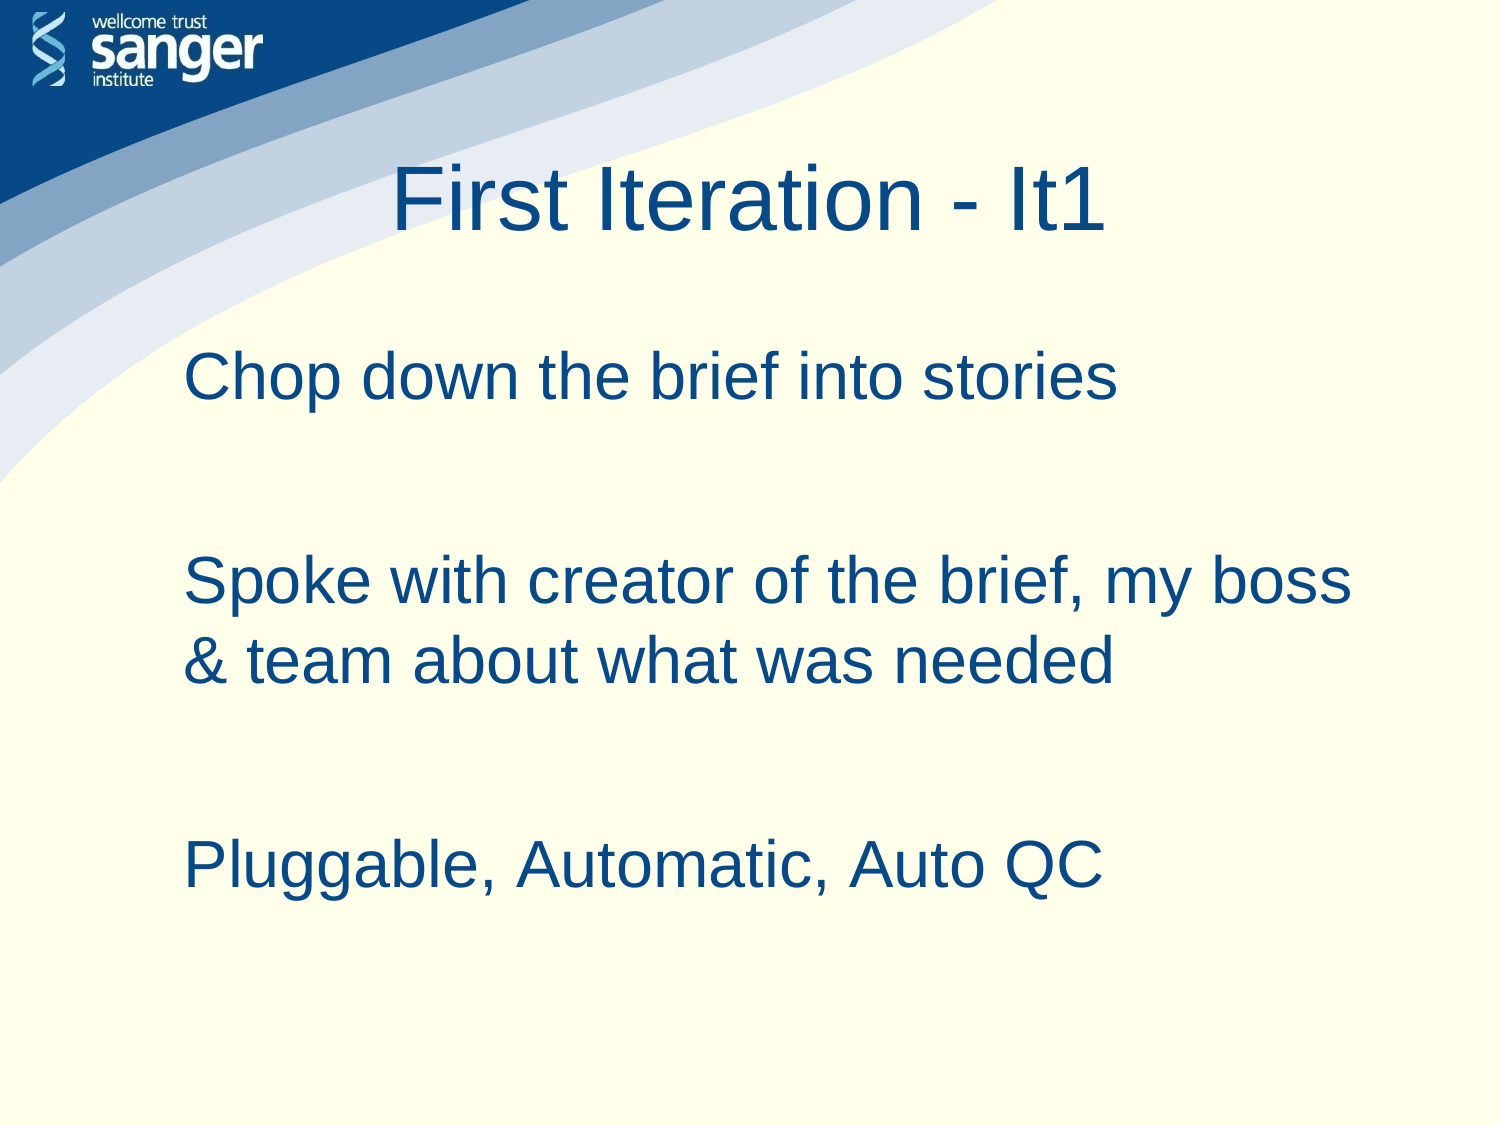

# First Iteration - It1
Chop down the brief into stories
Spoke with creator of the brief, my boss & team about what was needed
Pluggable, Automatic, Auto QC